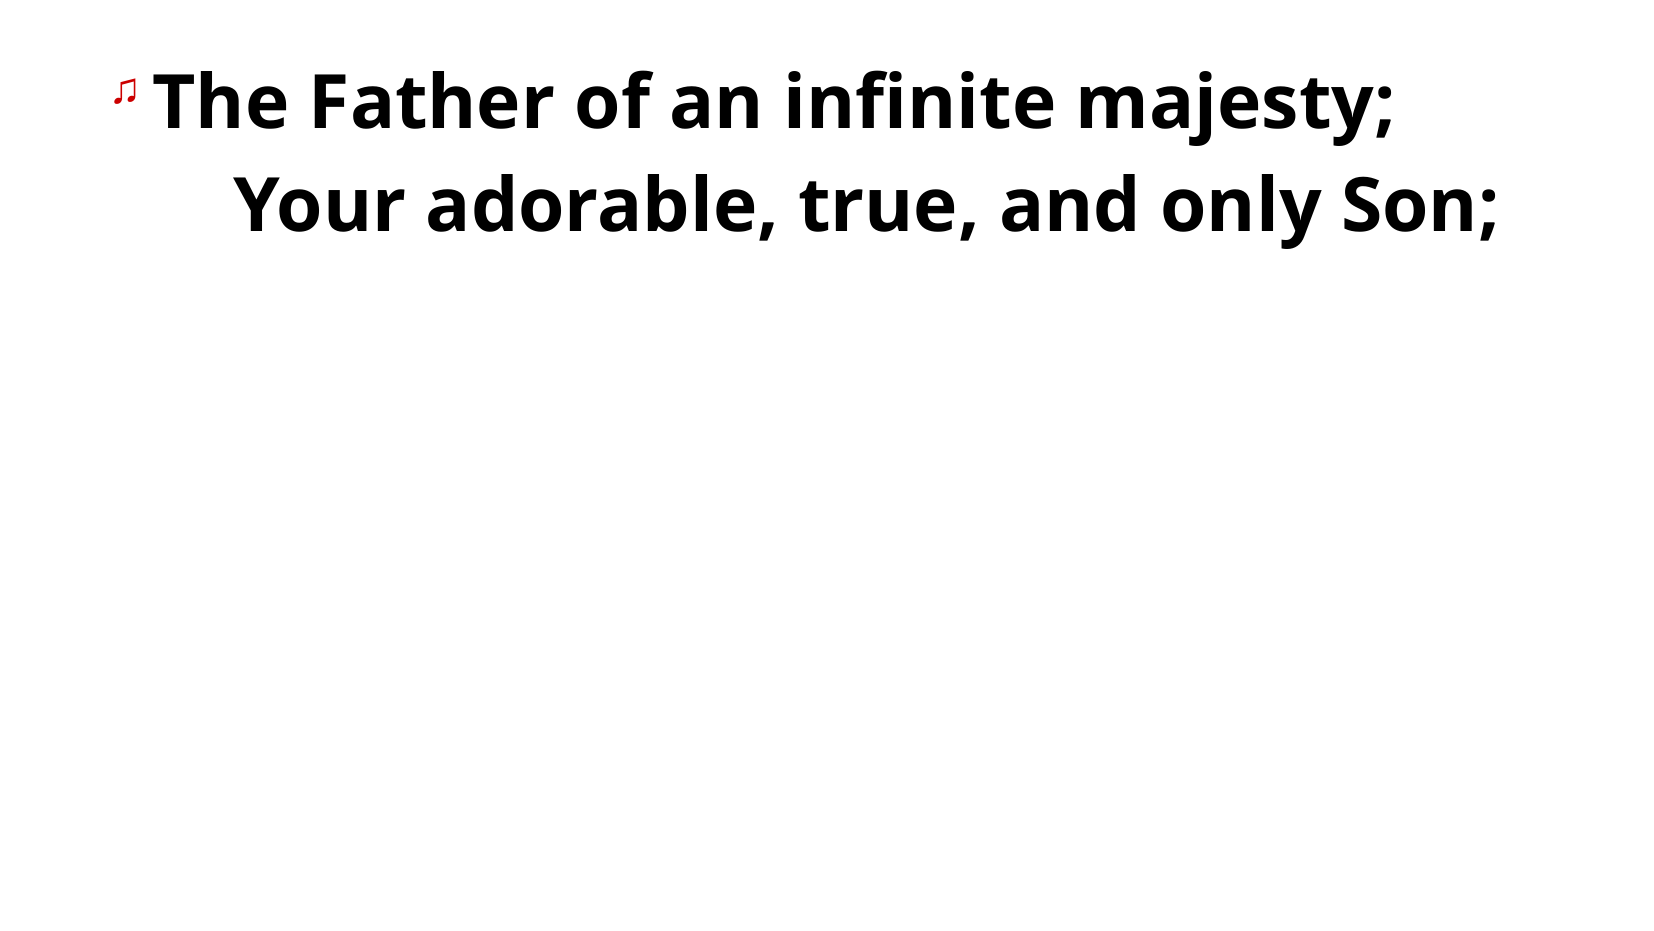

♫ The Father of an infinite majesty;
 Your adorable, true, and only Son;